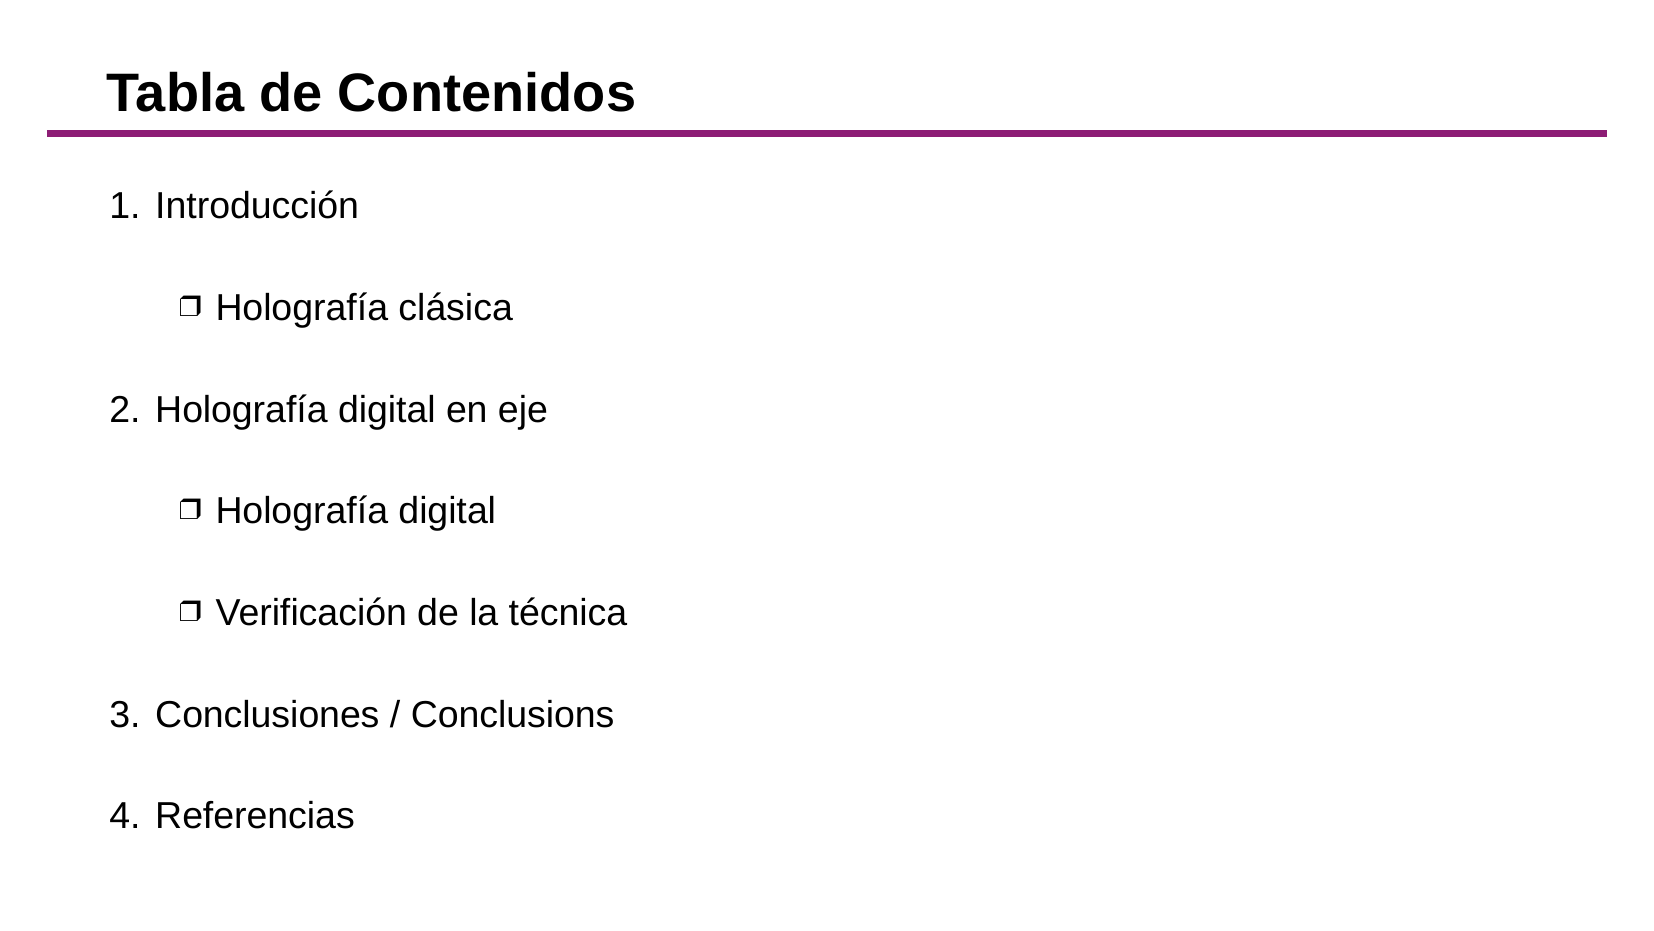

# Tabla de Contenidos
 Introducción
Holografía clásica
 Holografía digital en eje
Holografía digital
Verificación de la técnica
 Conclusiones / Conclusions
 Referencias